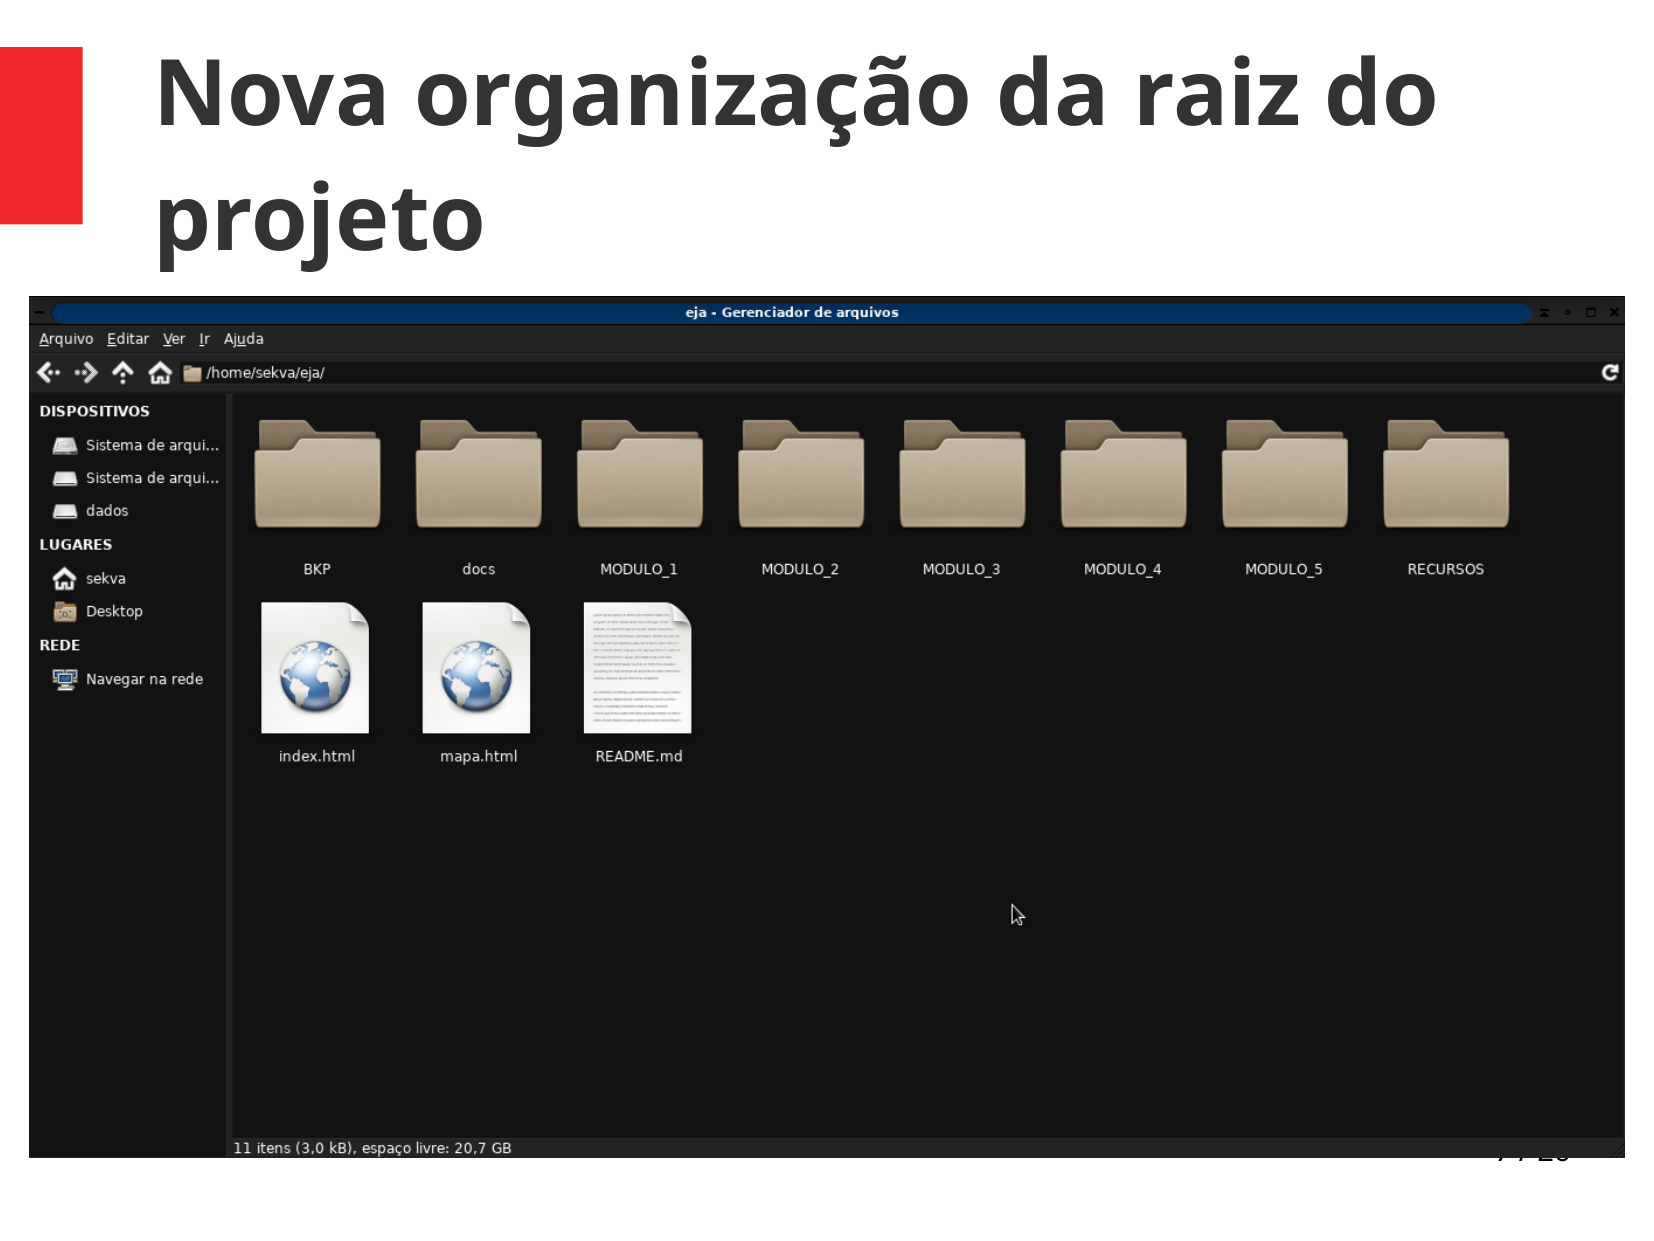

# Nova organização da raiz do projeto
7